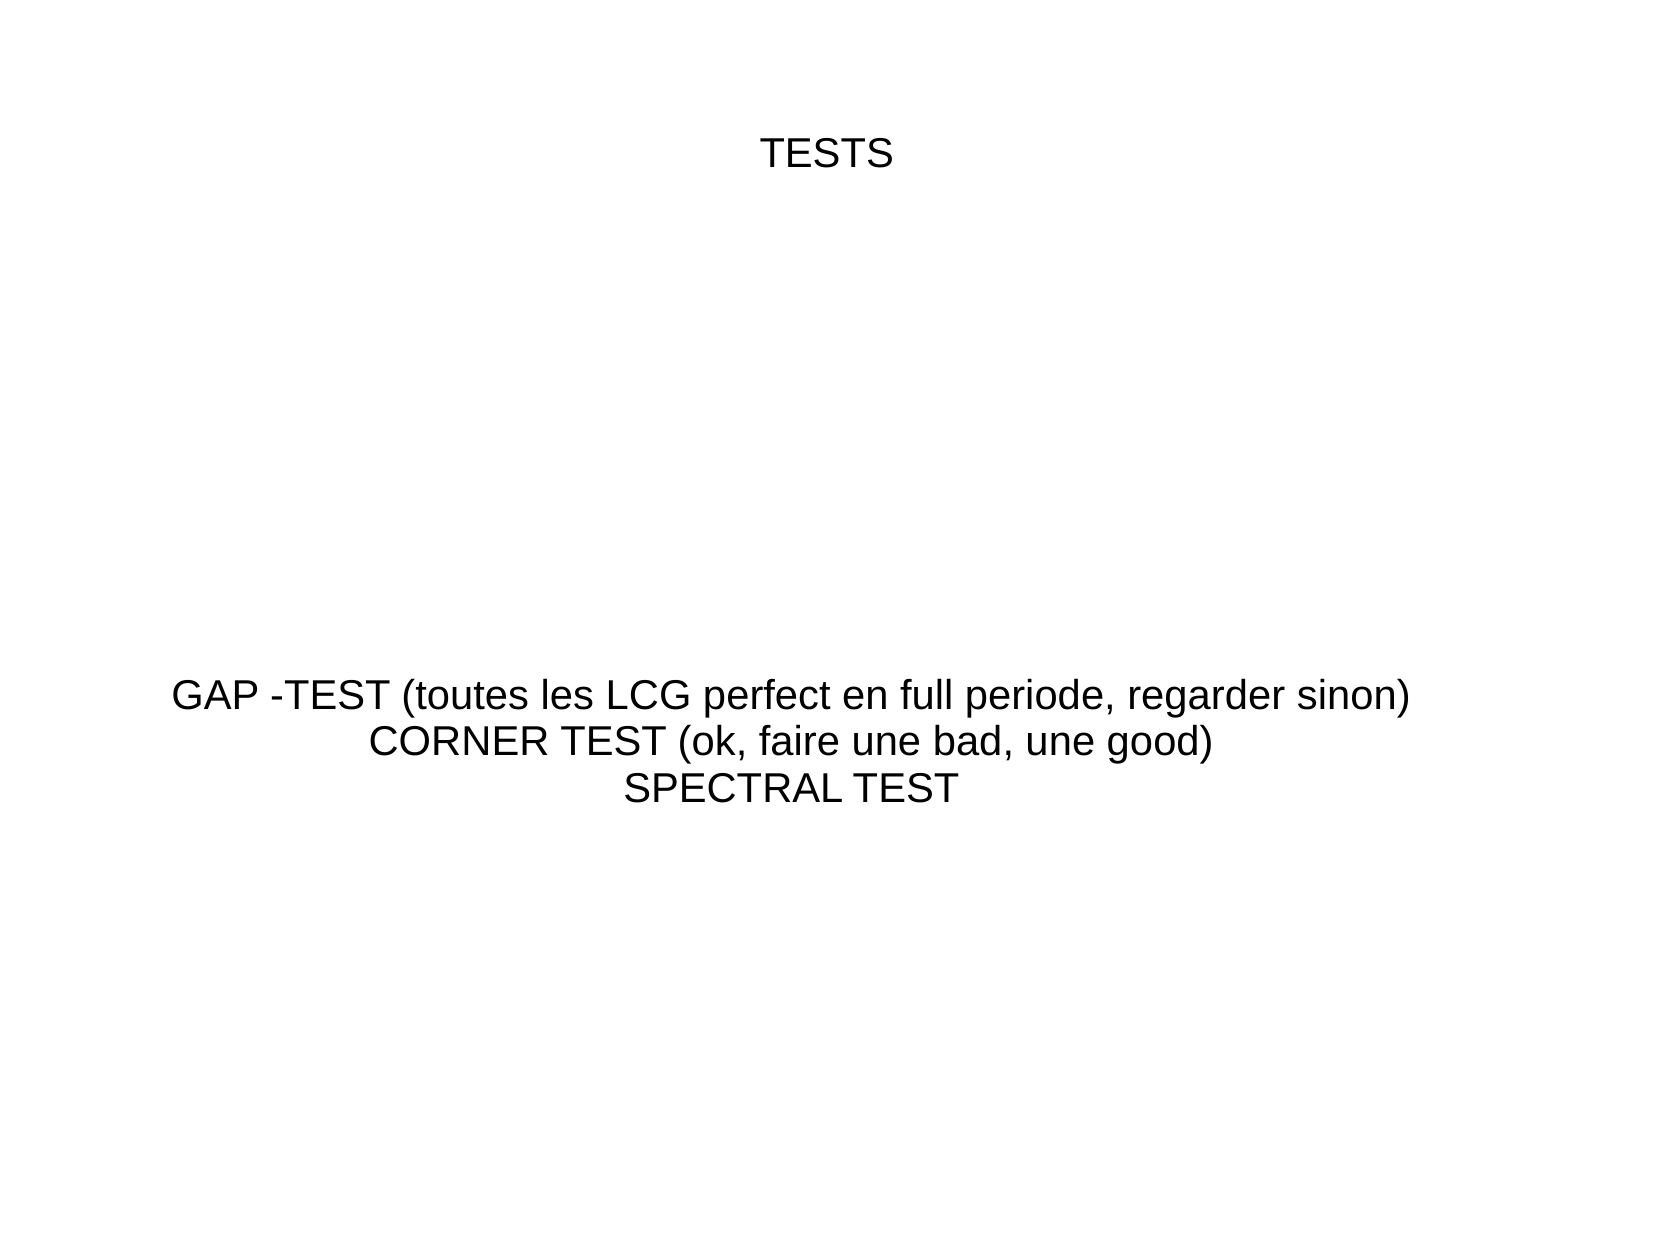

# TESTS
GAP -TEST (toutes les LCG perfect en full periode, regarder sinon)
CORNER TEST (ok, faire une bad, une good)
SPECTRAL TEST